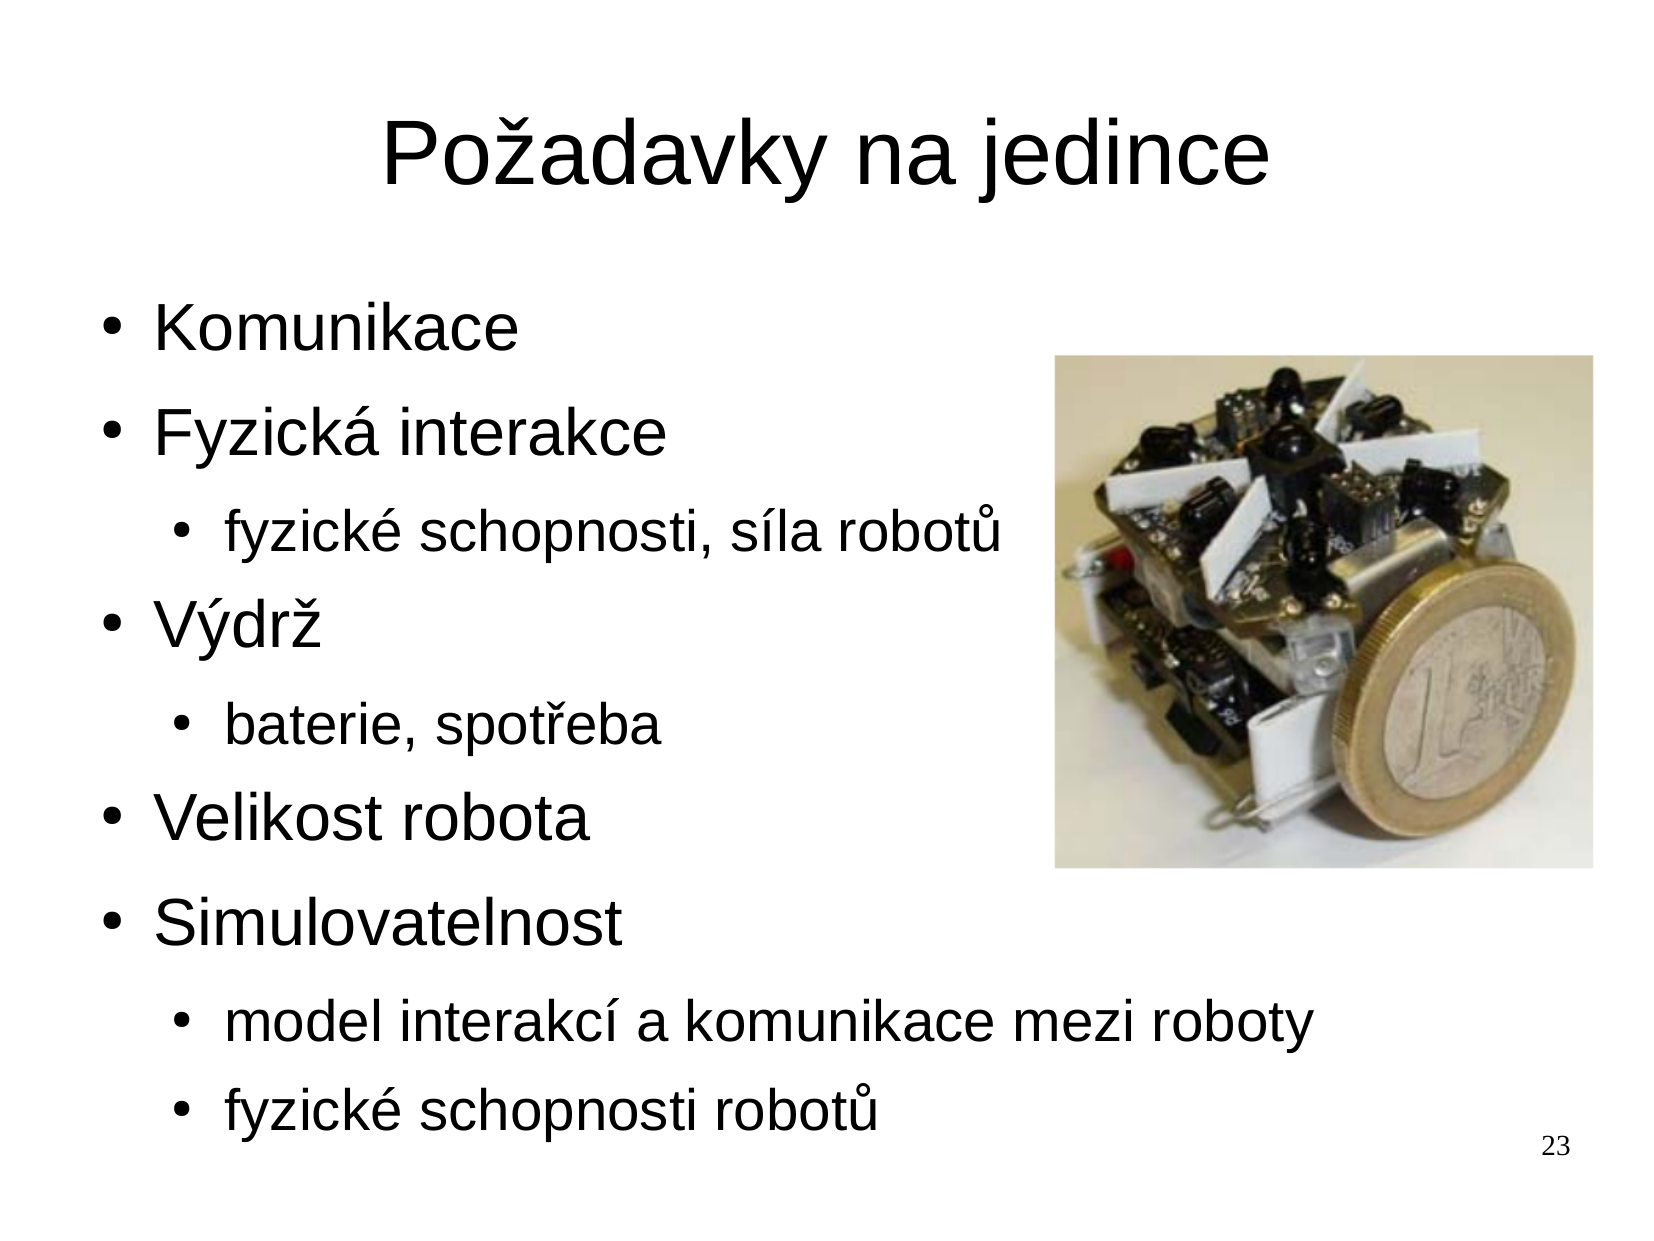

# Požadavky na jedince
Komunikace
Fyzická interakce
fyzické schopnosti, síla robotů
Výdrž
baterie, spotřeba
Velikost robota
Simulovatelnost
model interakcí a komunikace mezi roboty
fyzické schopnosti robotů
23